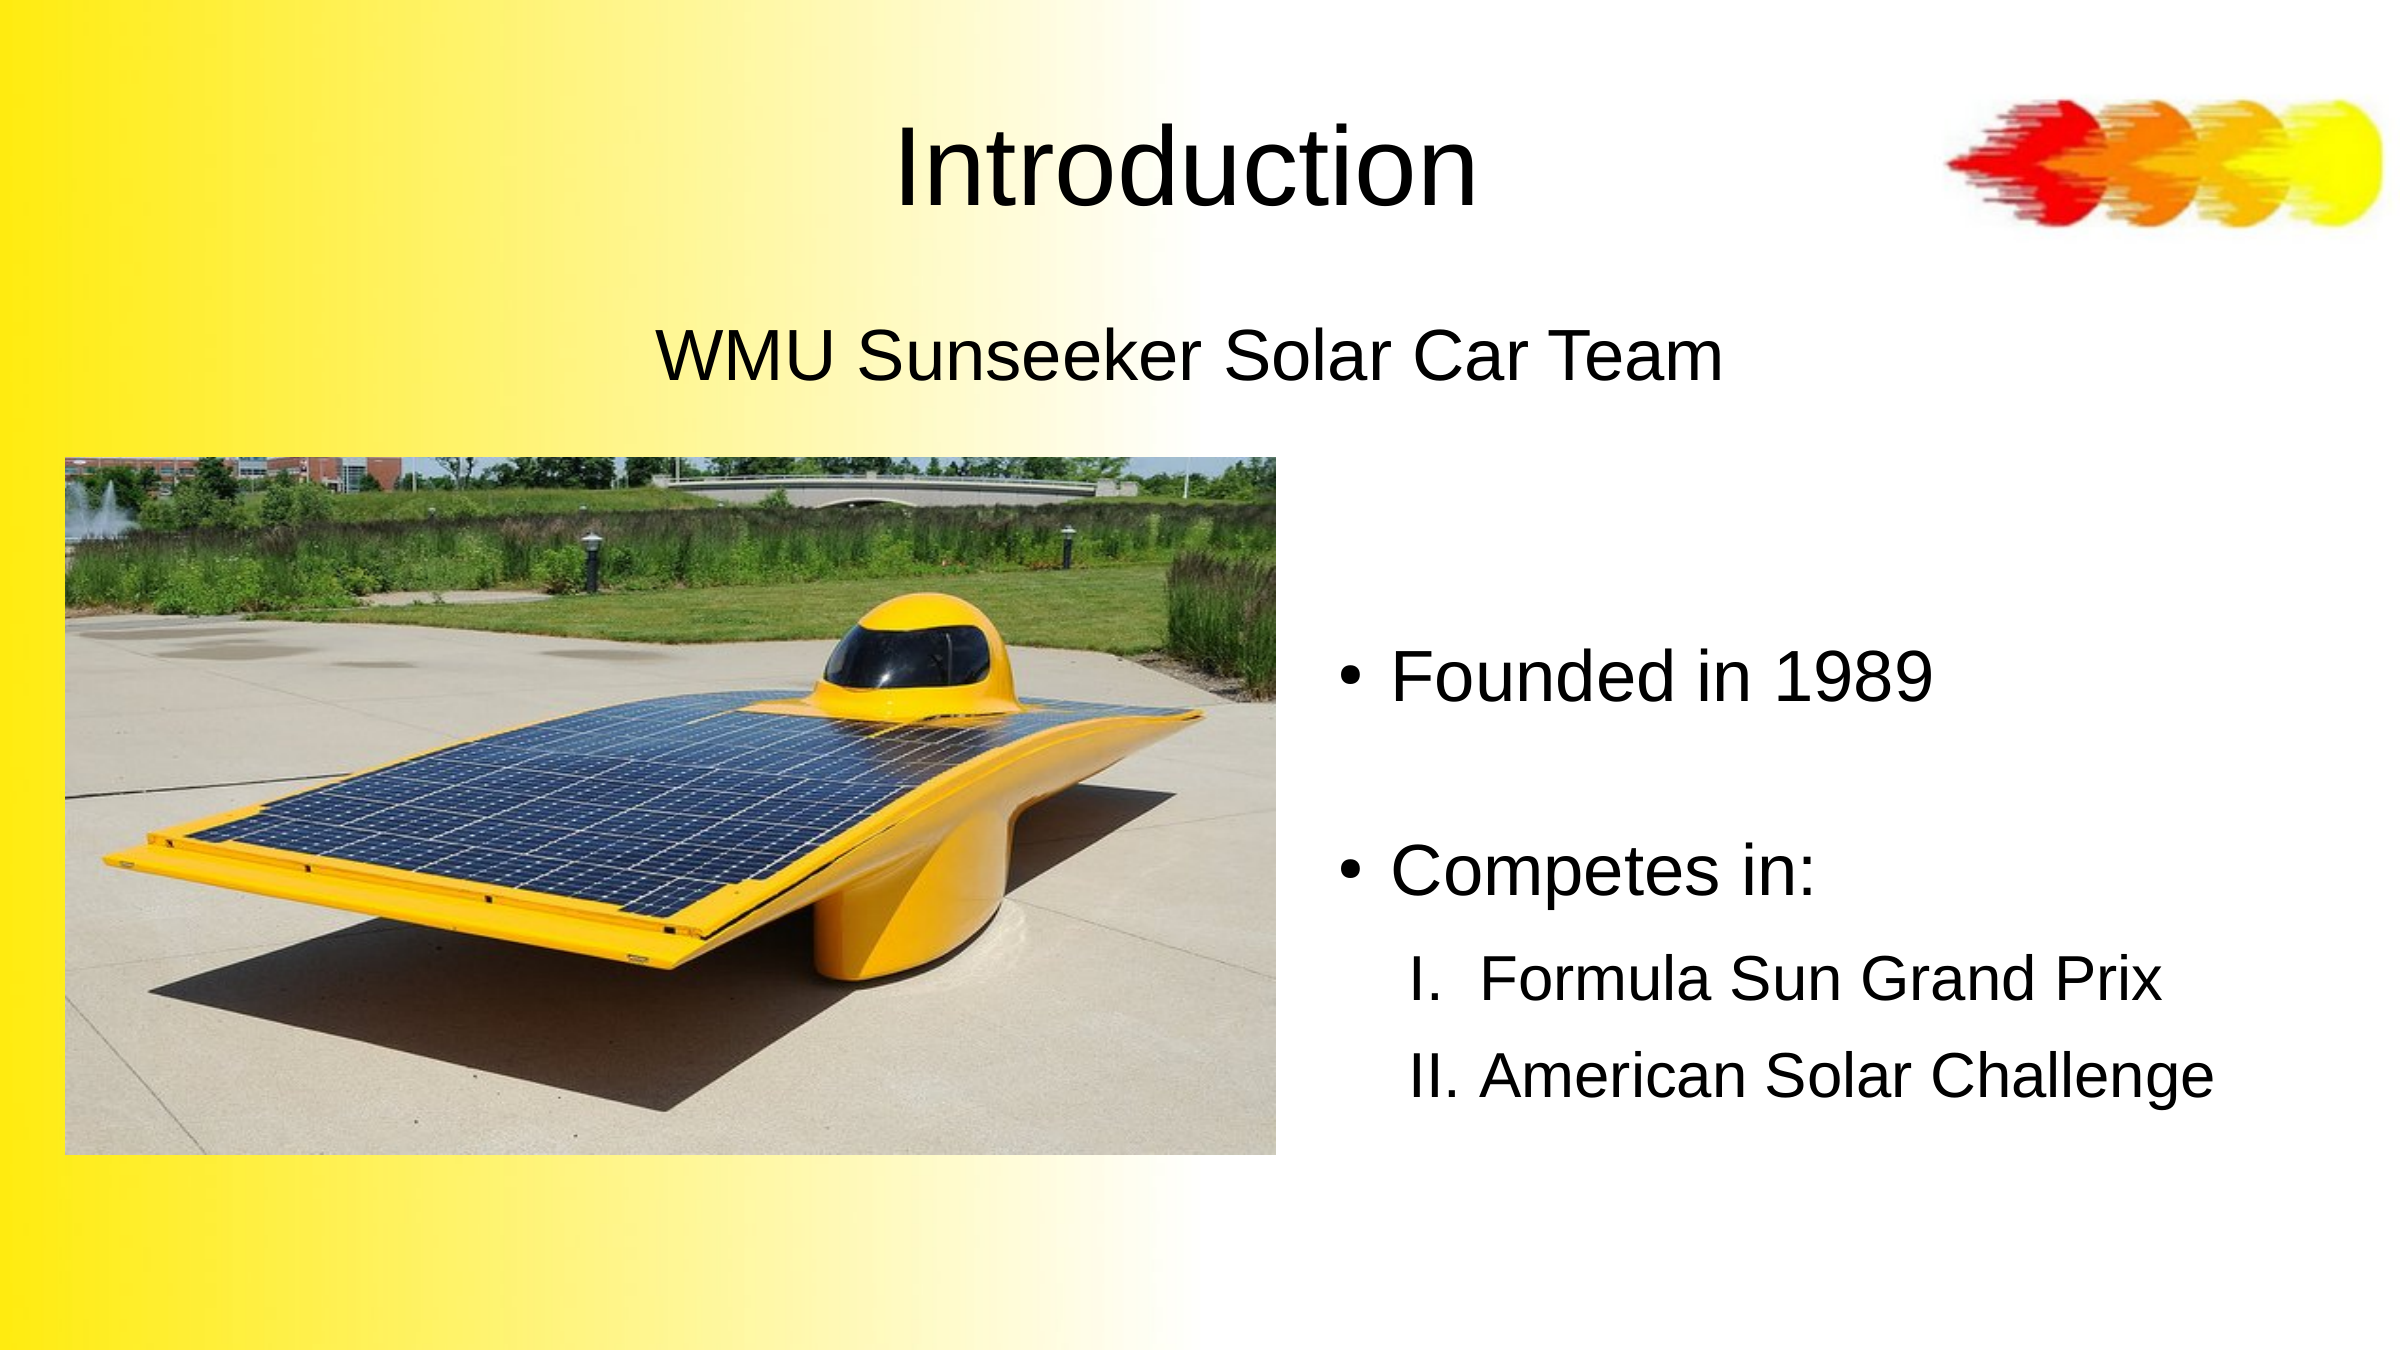

# Introduction
WMU Sunseeker Solar Car Team
Founded in 1989
Competes in:
 Formula Sun Grand Prix
 American Solar Challenge